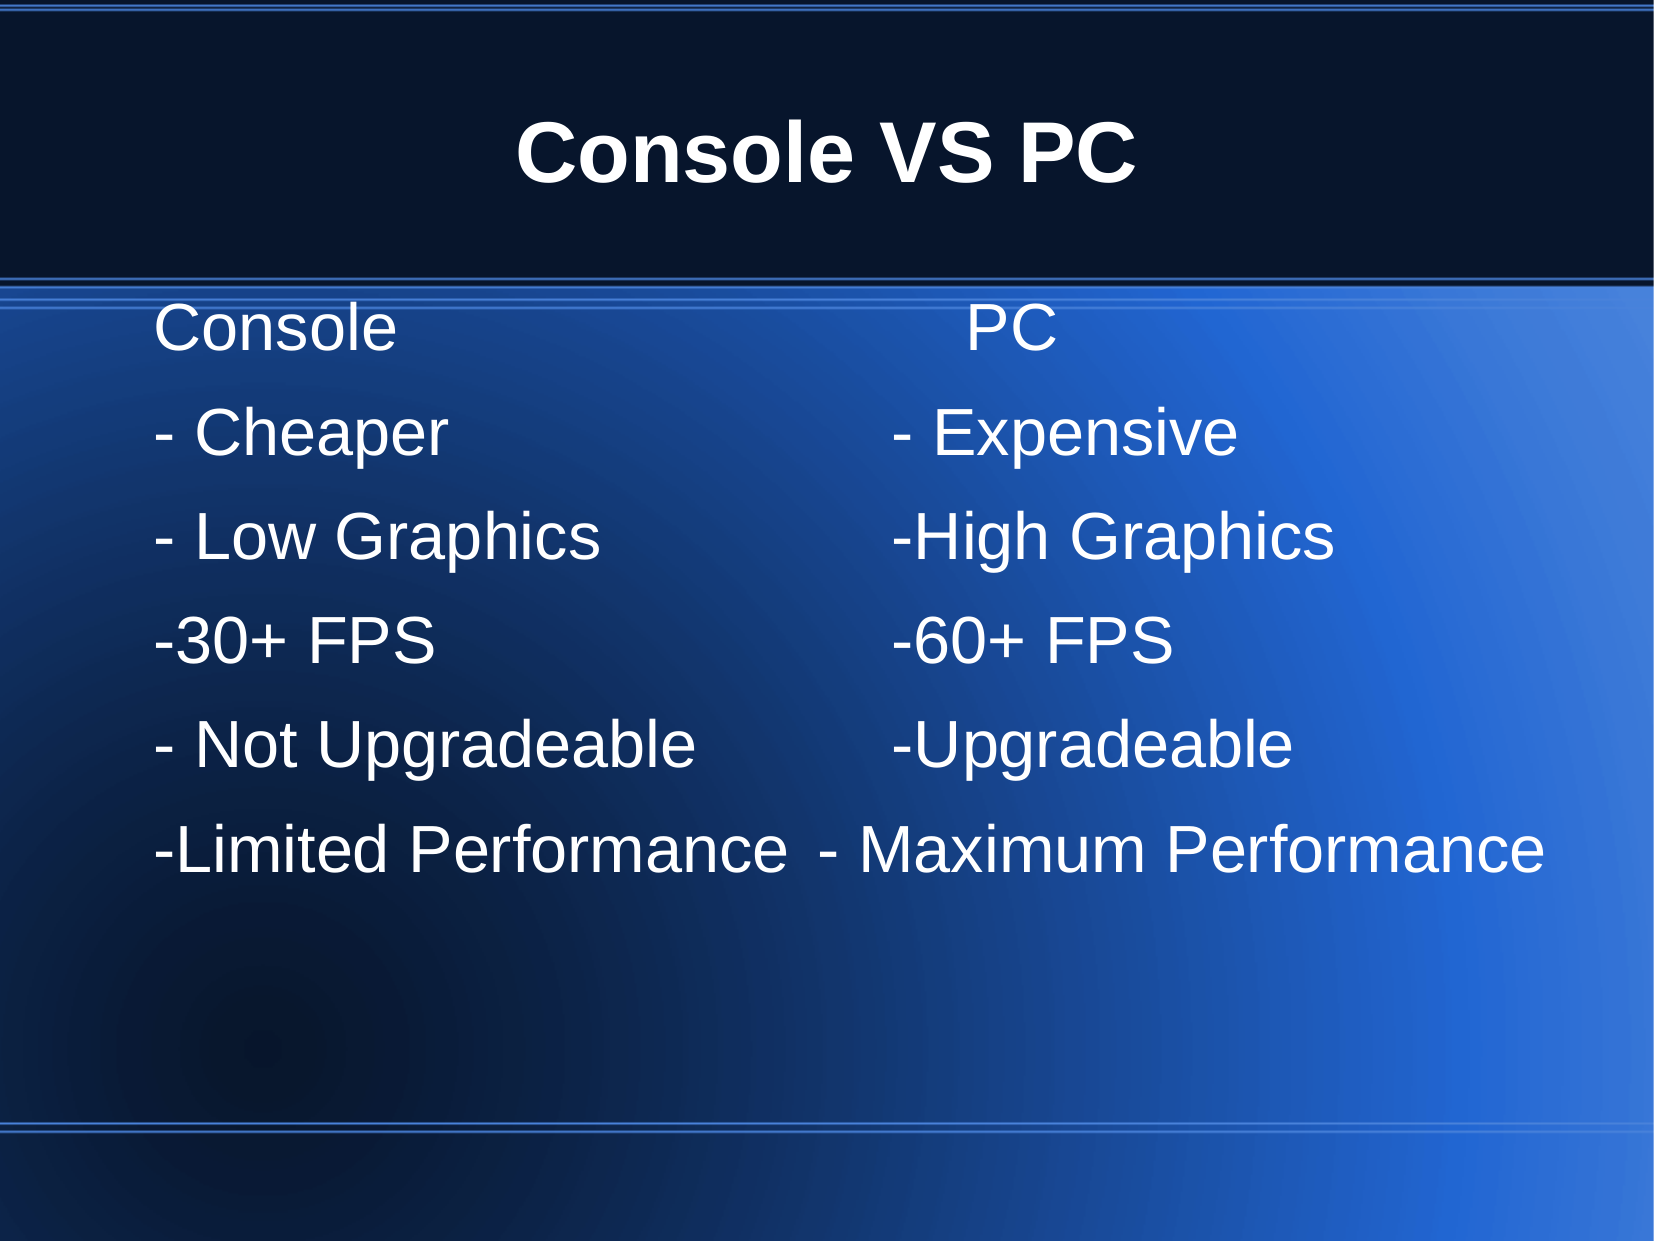

# Console VS PC
Console								PC
- Cheaper						- Expensive
- Low Graphics				-High Graphics
-30+ FPS 						-60+ FPS
- Not Upgradeable			-Upgradeable
-Limited Performance	- Maximum Performance